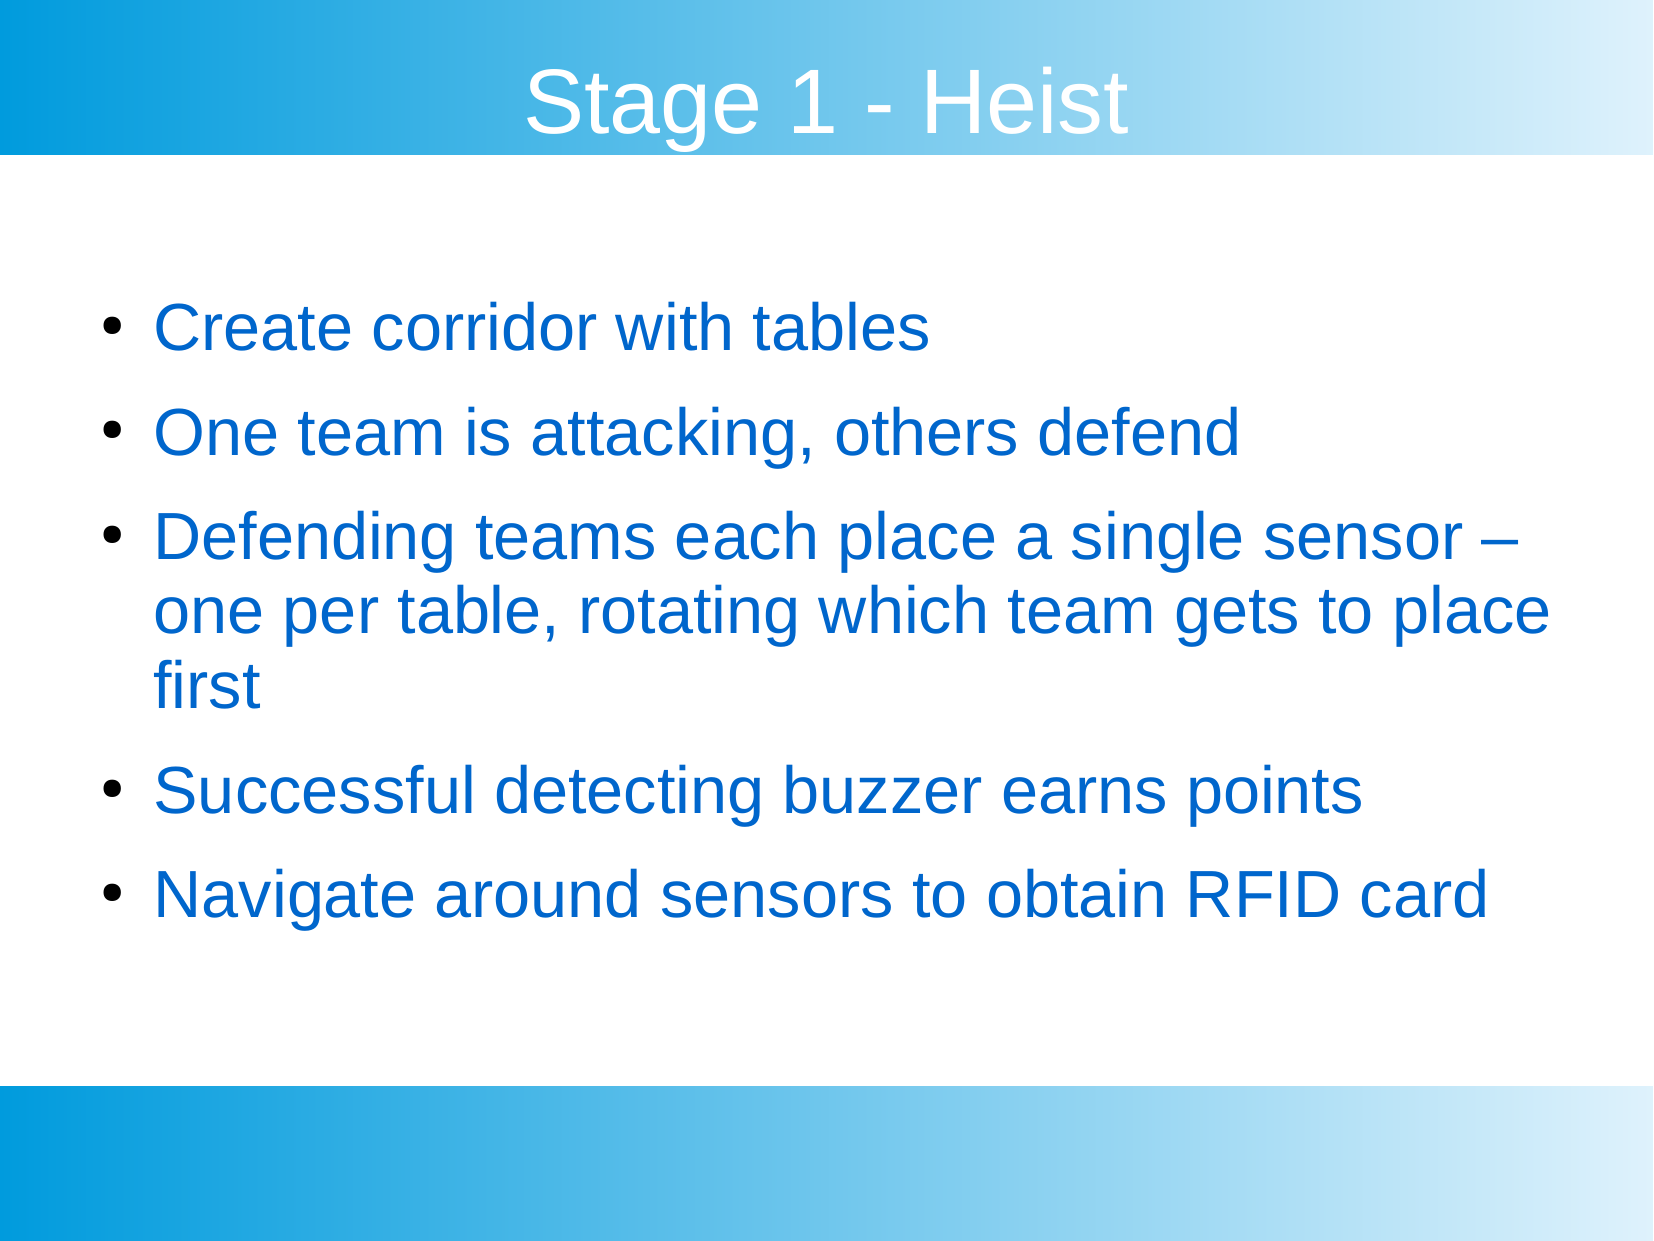

# Stage 1 - Heist
Create corridor with tables
One team is attacking, others defend
Defending teams each place a single sensor – one per table, rotating which team gets to place first
Successful detecting buzzer earns points
Navigate around sensors to obtain RFID card